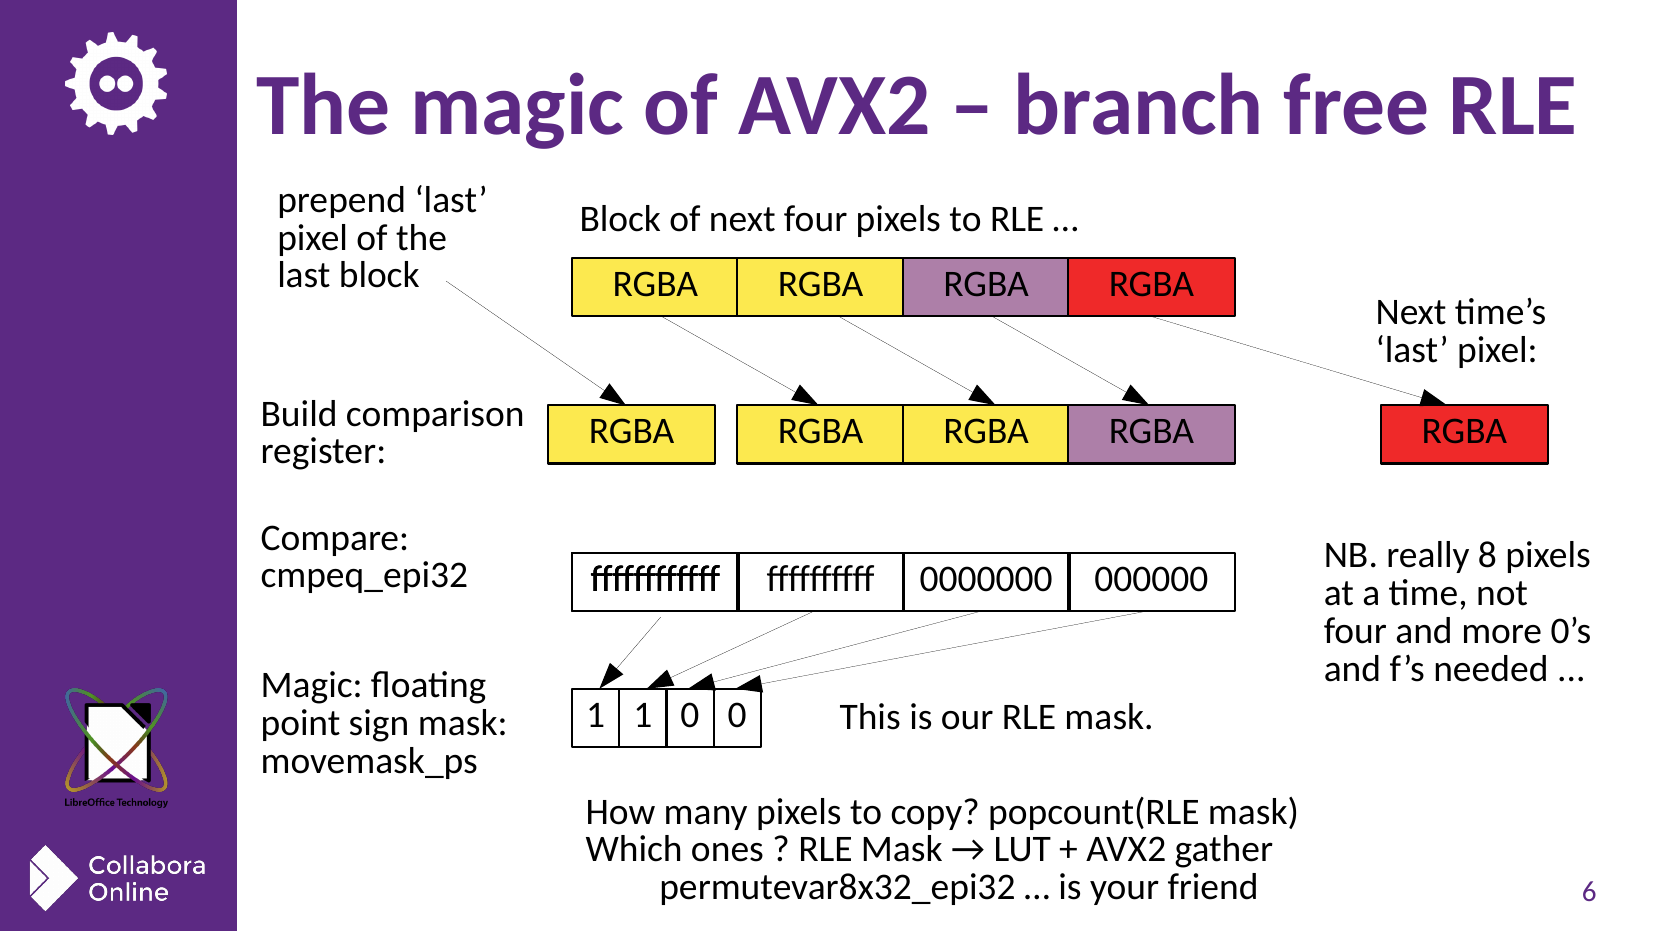

# The magic of AVX2 – branch free RLE
prepend ‘last’
pixel of the
last block
Block of next four pixels to RLE …
RGBA
RGBA
RGBA
RGBA
Next time’s
‘last’ pixel:
Build comparison
register:
RGBA
RGBA
RGBA
RGBA
RGBA
Compare:
cmpeq_epi32
NB. really 8 pixels at a time, not four and more 0’s and f’s needed ...
ffffffffffff
ffffffffffff
ffffffffffff
ffffffffff
0000000
000000
Magic: floating
point sign mask:
movemask_ps
1
1
0
0
This is our RLE mask.
How many pixels to copy? popcount(RLE mask)
Which ones ? RLE Mask → LUT + AVX2 gather
	permutevar8x32_epi32 … is your friend
6